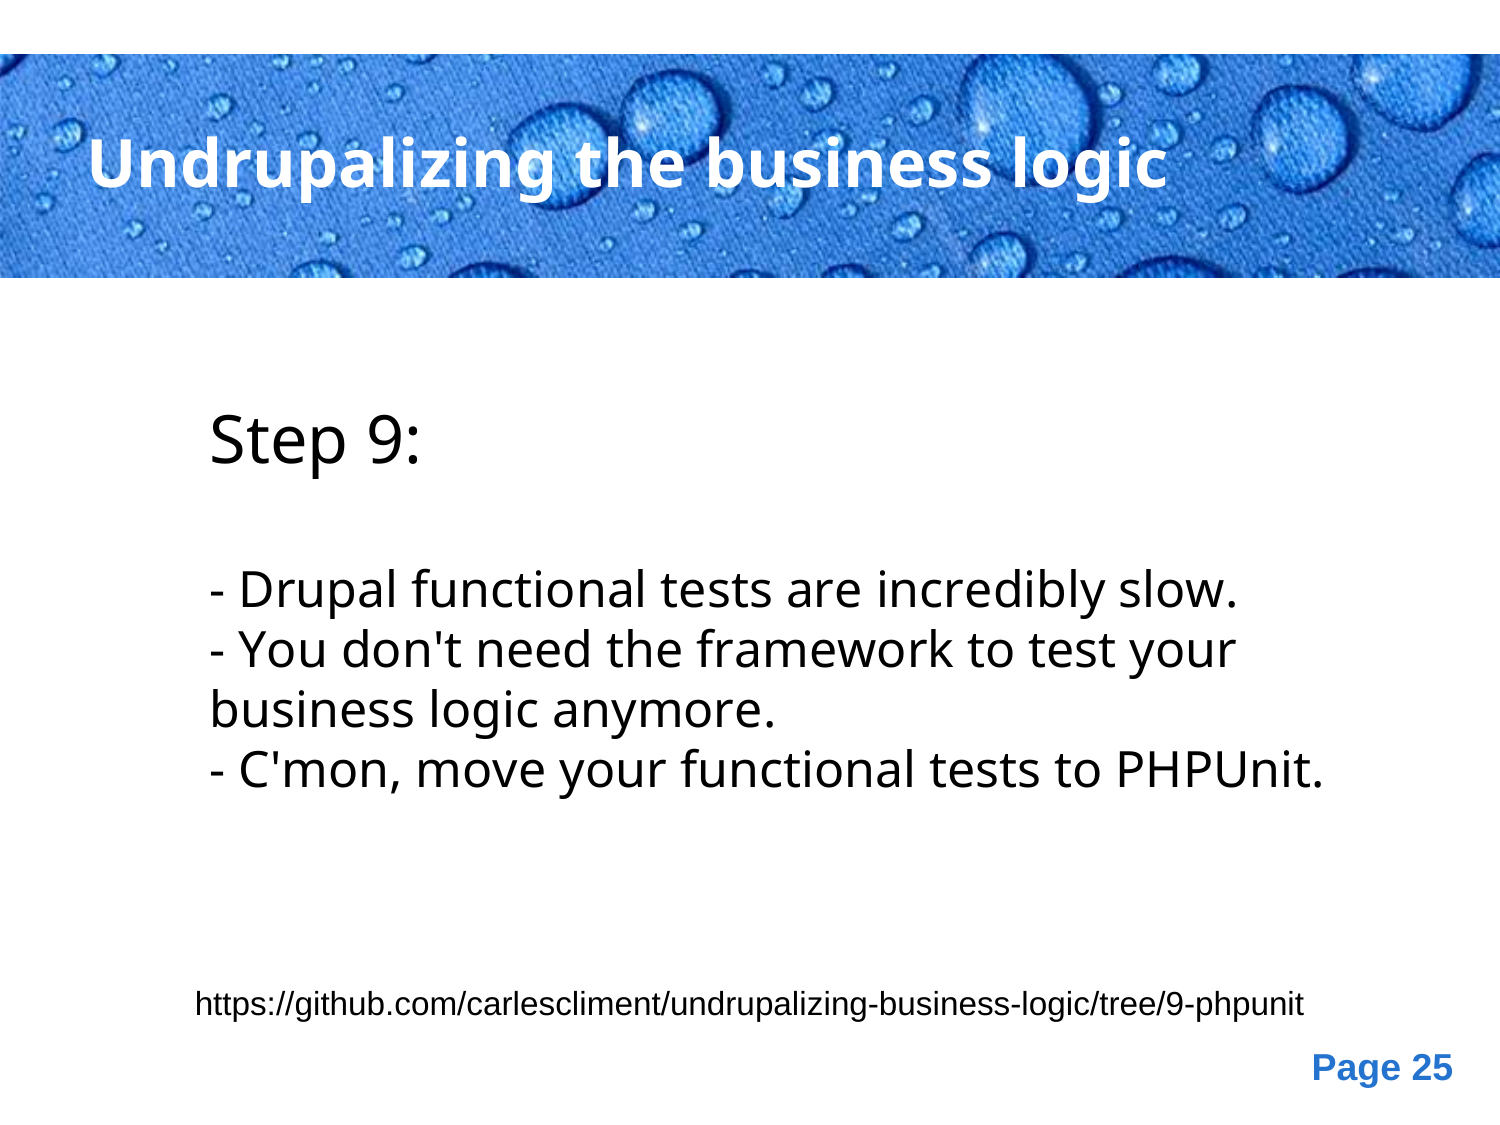

Undrupalizing the business logic
Step 9:
- Drupal functional tests are incredibly slow.
- You don't need the framework to test your business logic anymore.
- C'mon, move your functional tests to PHPUnit.
https://github.com/carlescliment/undrupalizing-business-logic/tree/9-phpunit